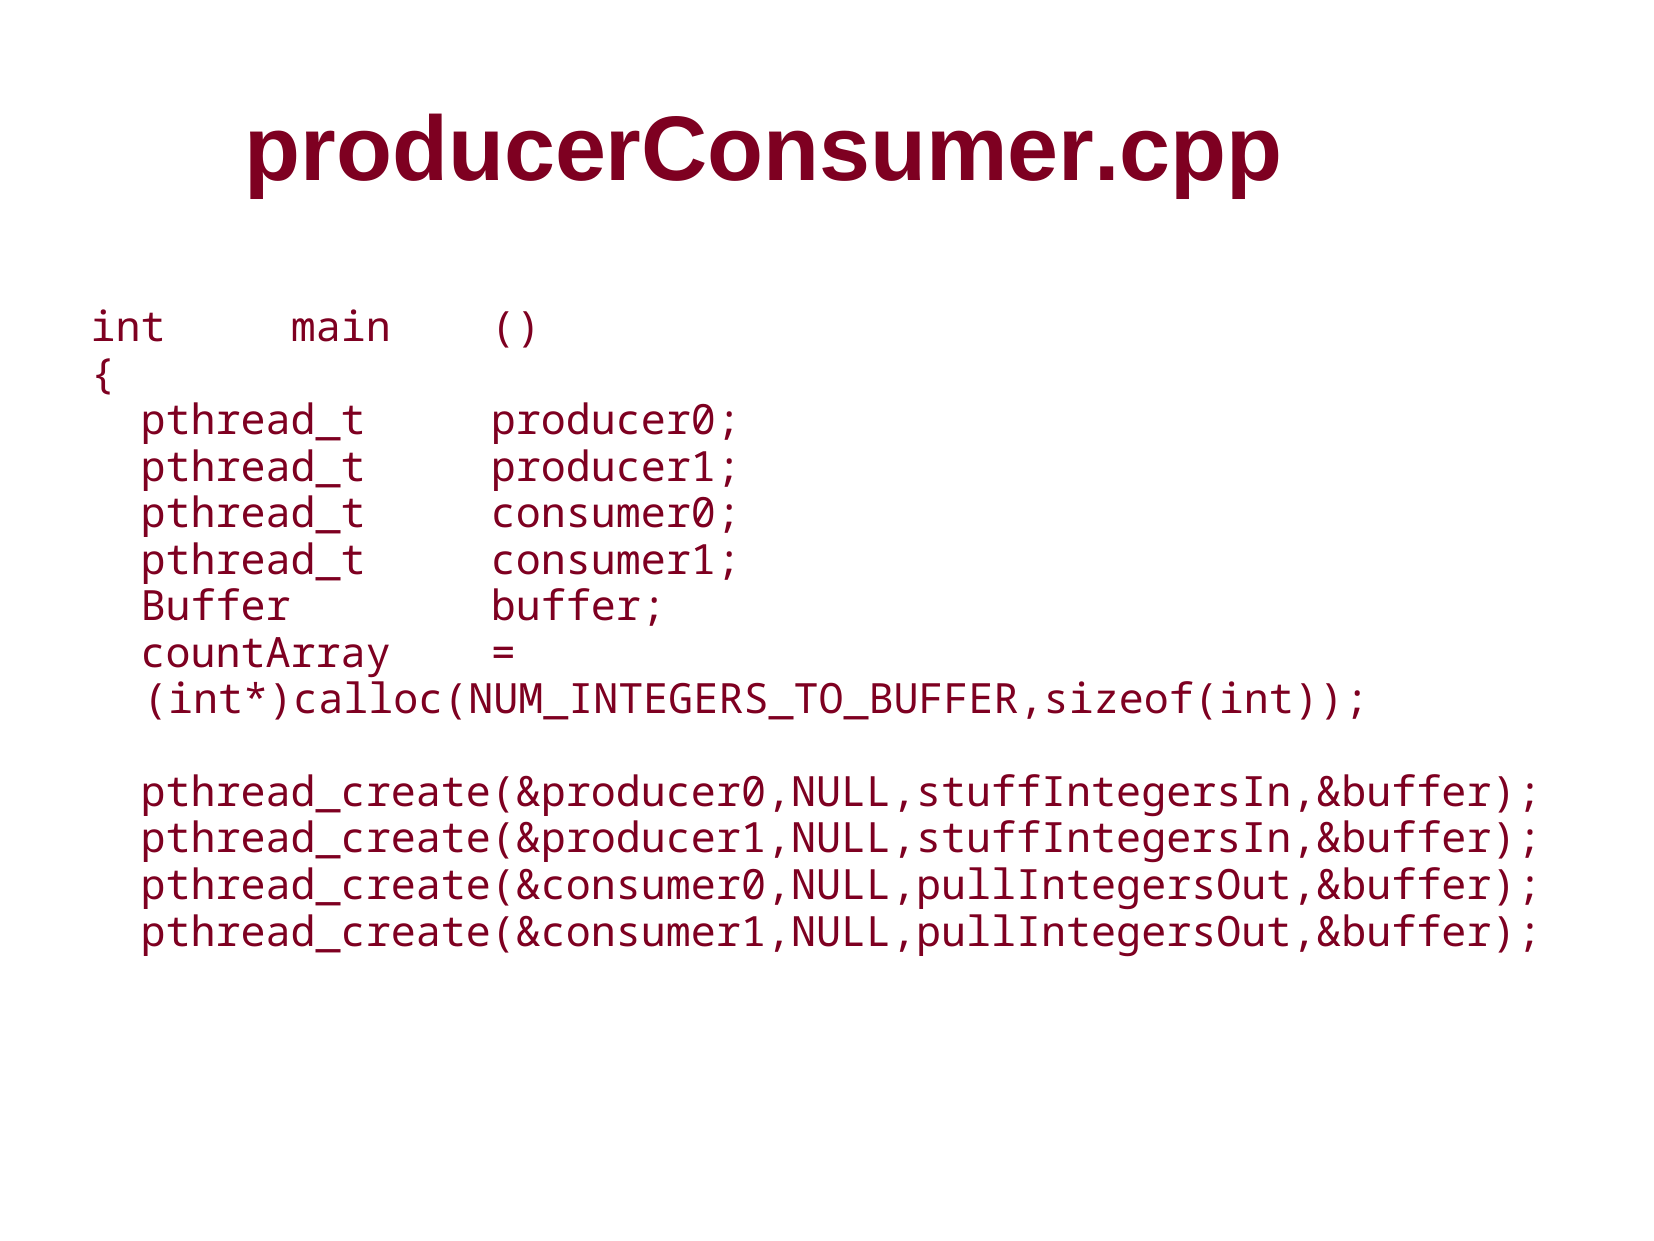

# producerConsumer.cpp
int main ()
{
 pthread_t producer0;
 pthread_t producer1;
 pthread_t consumer0;
 pthread_t consumer1;
 Buffer buffer;
 countArray = (int*)calloc(NUM_INTEGERS_TO_BUFFER,sizeof(int));
 pthread_create(&producer0,NULL,stuffIntegersIn,&buffer);
 pthread_create(&producer1,NULL,stuffIntegersIn,&buffer);
 pthread_create(&consumer0,NULL,pullIntegersOut,&buffer);
 pthread_create(&consumer1,NULL,pullIntegersOut,&buffer);